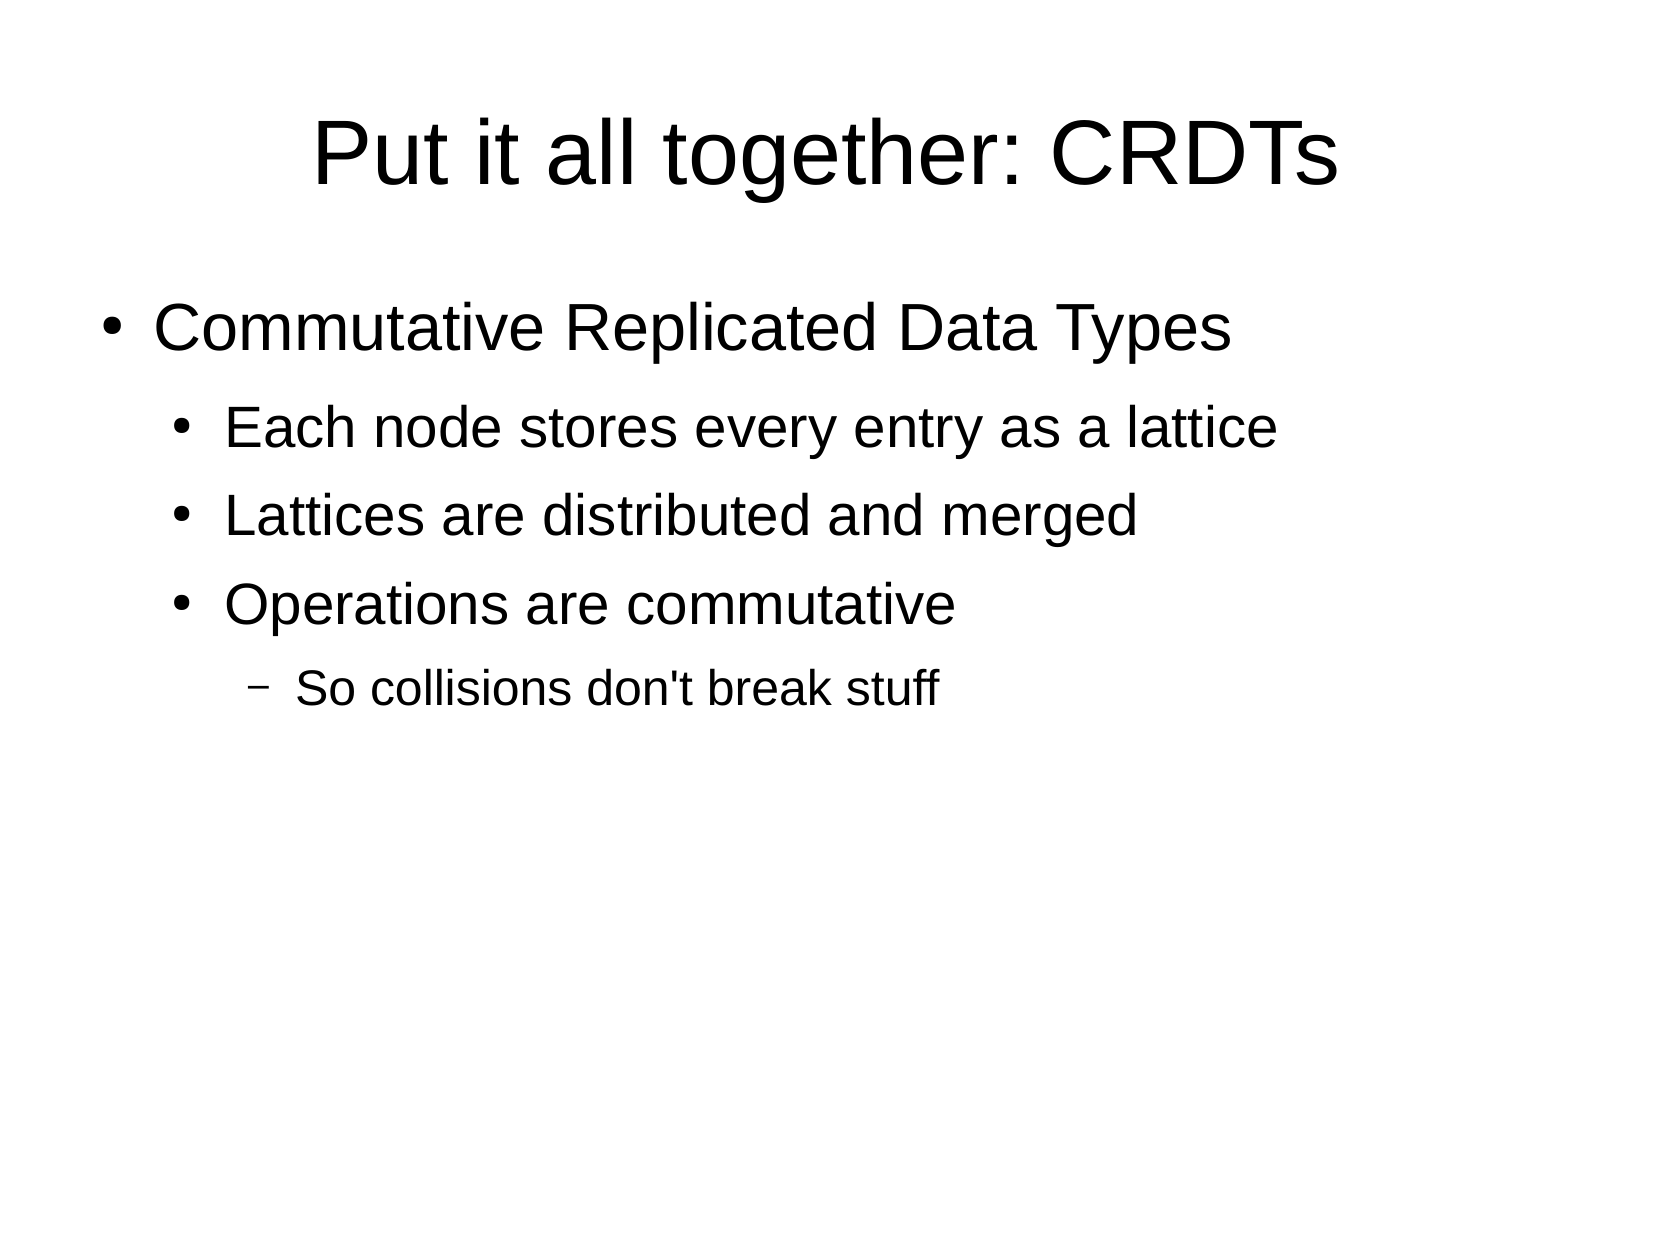

# Put it all together: CRDTs
Commutative Replicated Data Types
Each node stores every entry as a lattice
Lattices are distributed and merged
Operations are commutative
So collisions don't break stuff